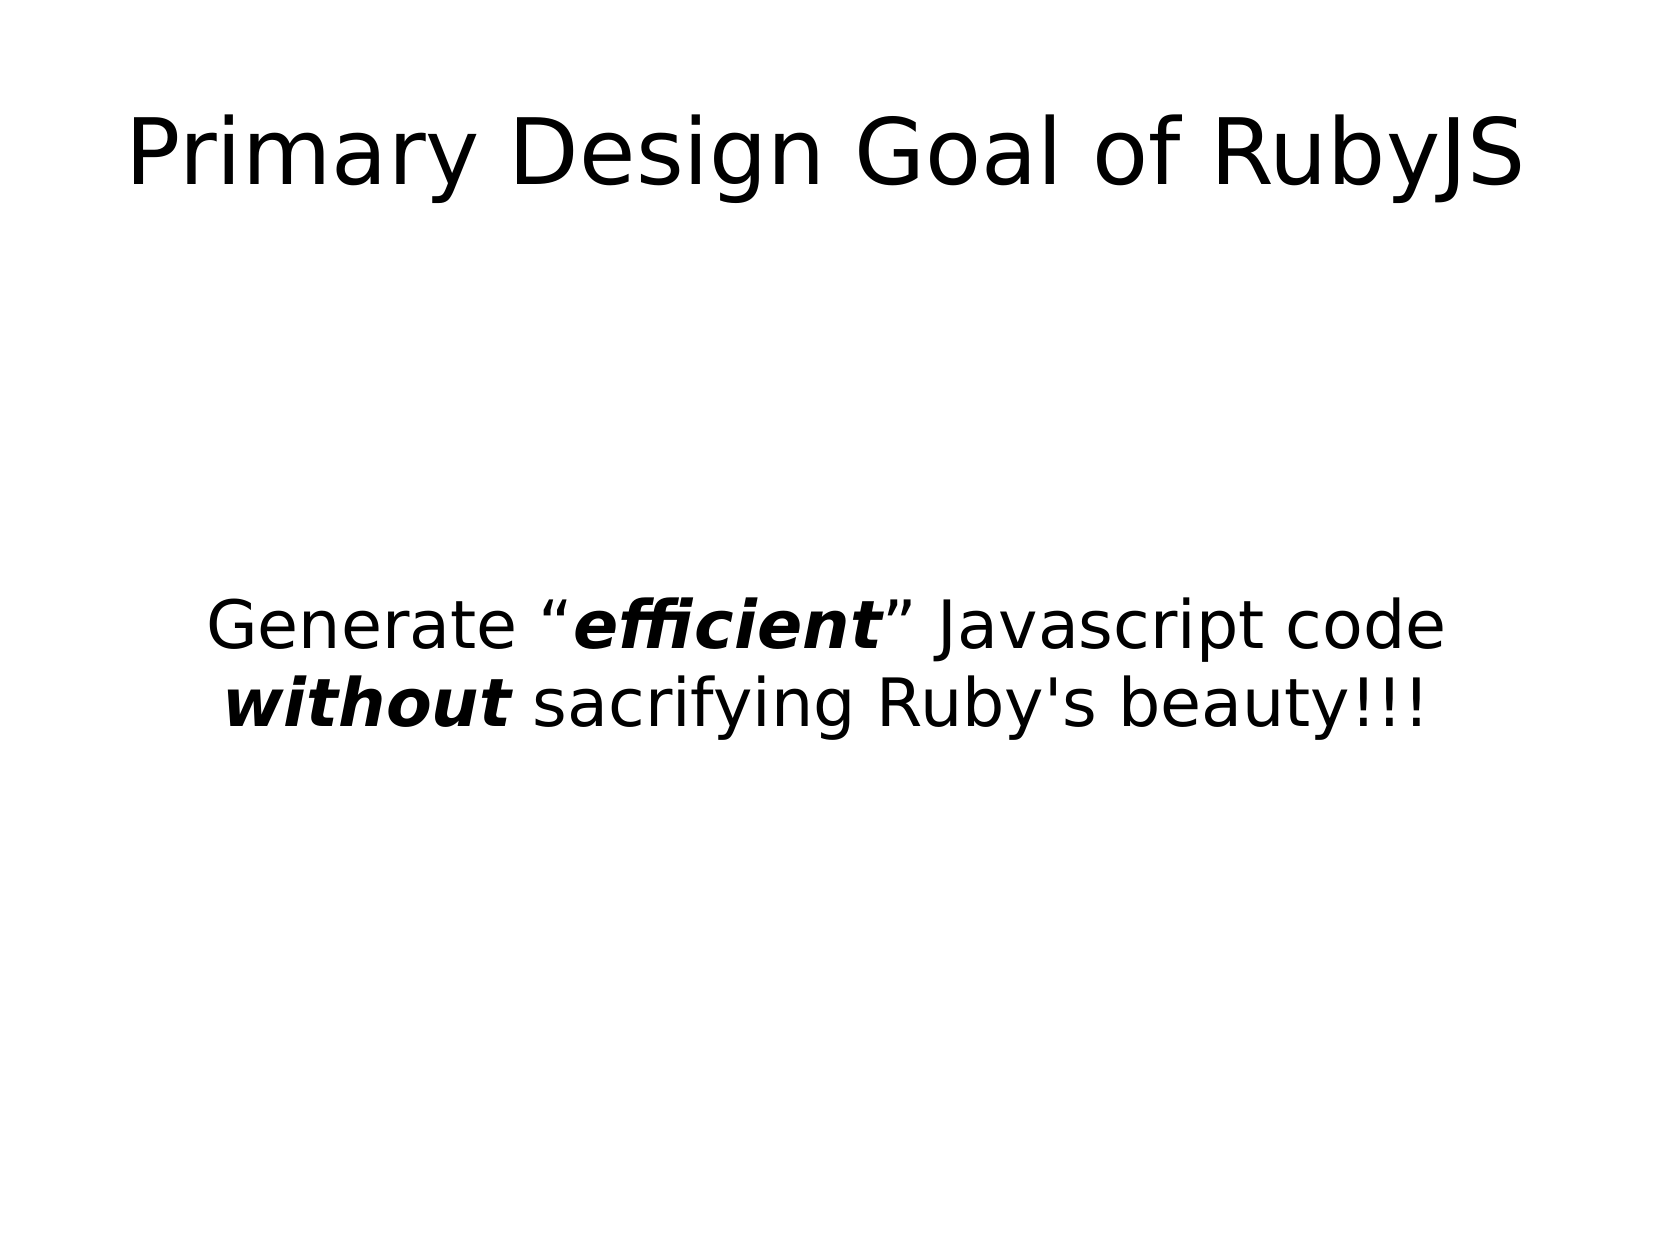

# Primary Design Goal of RubyJS
Generate “efficient” Javascript code
without sacrifying Ruby's beauty!!!